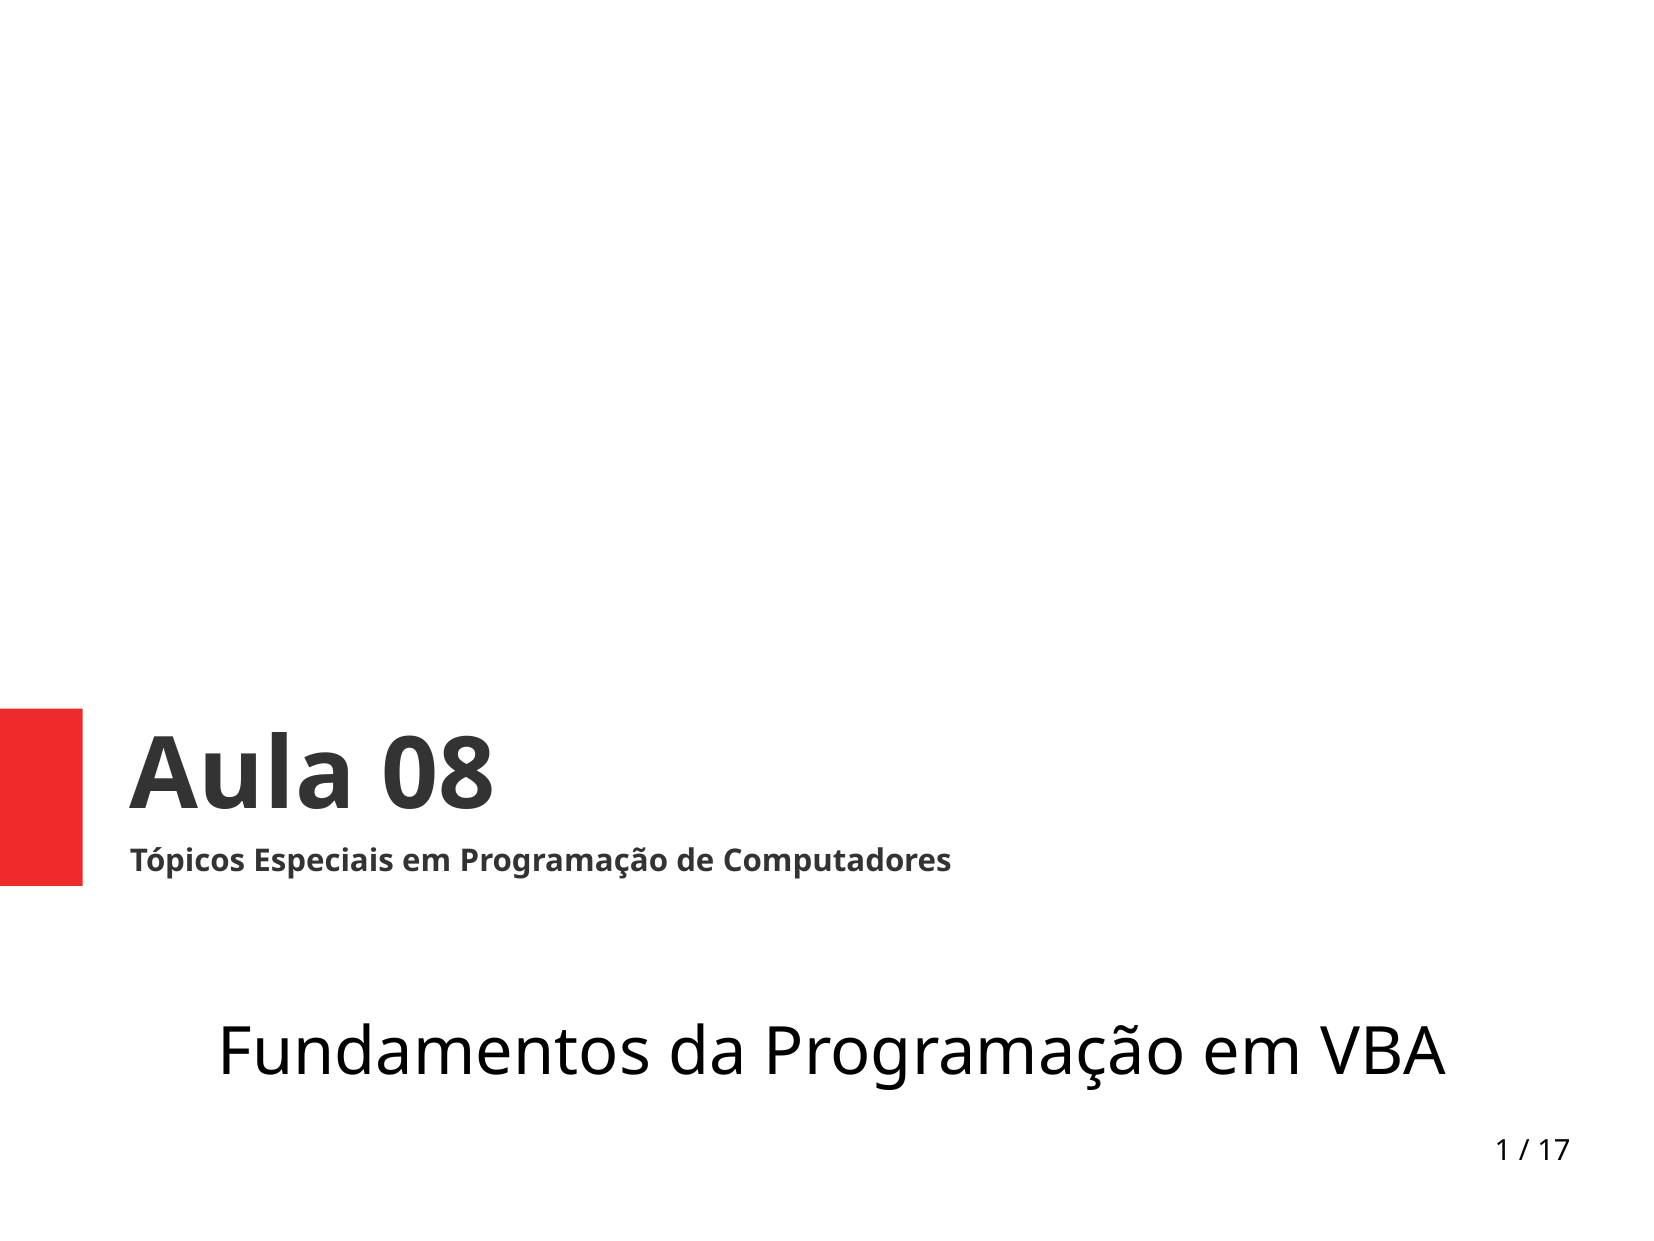

# Aula 08 Tópicos Especiais em Programação de Computadores
Fundamentos da Programação em VBA
1